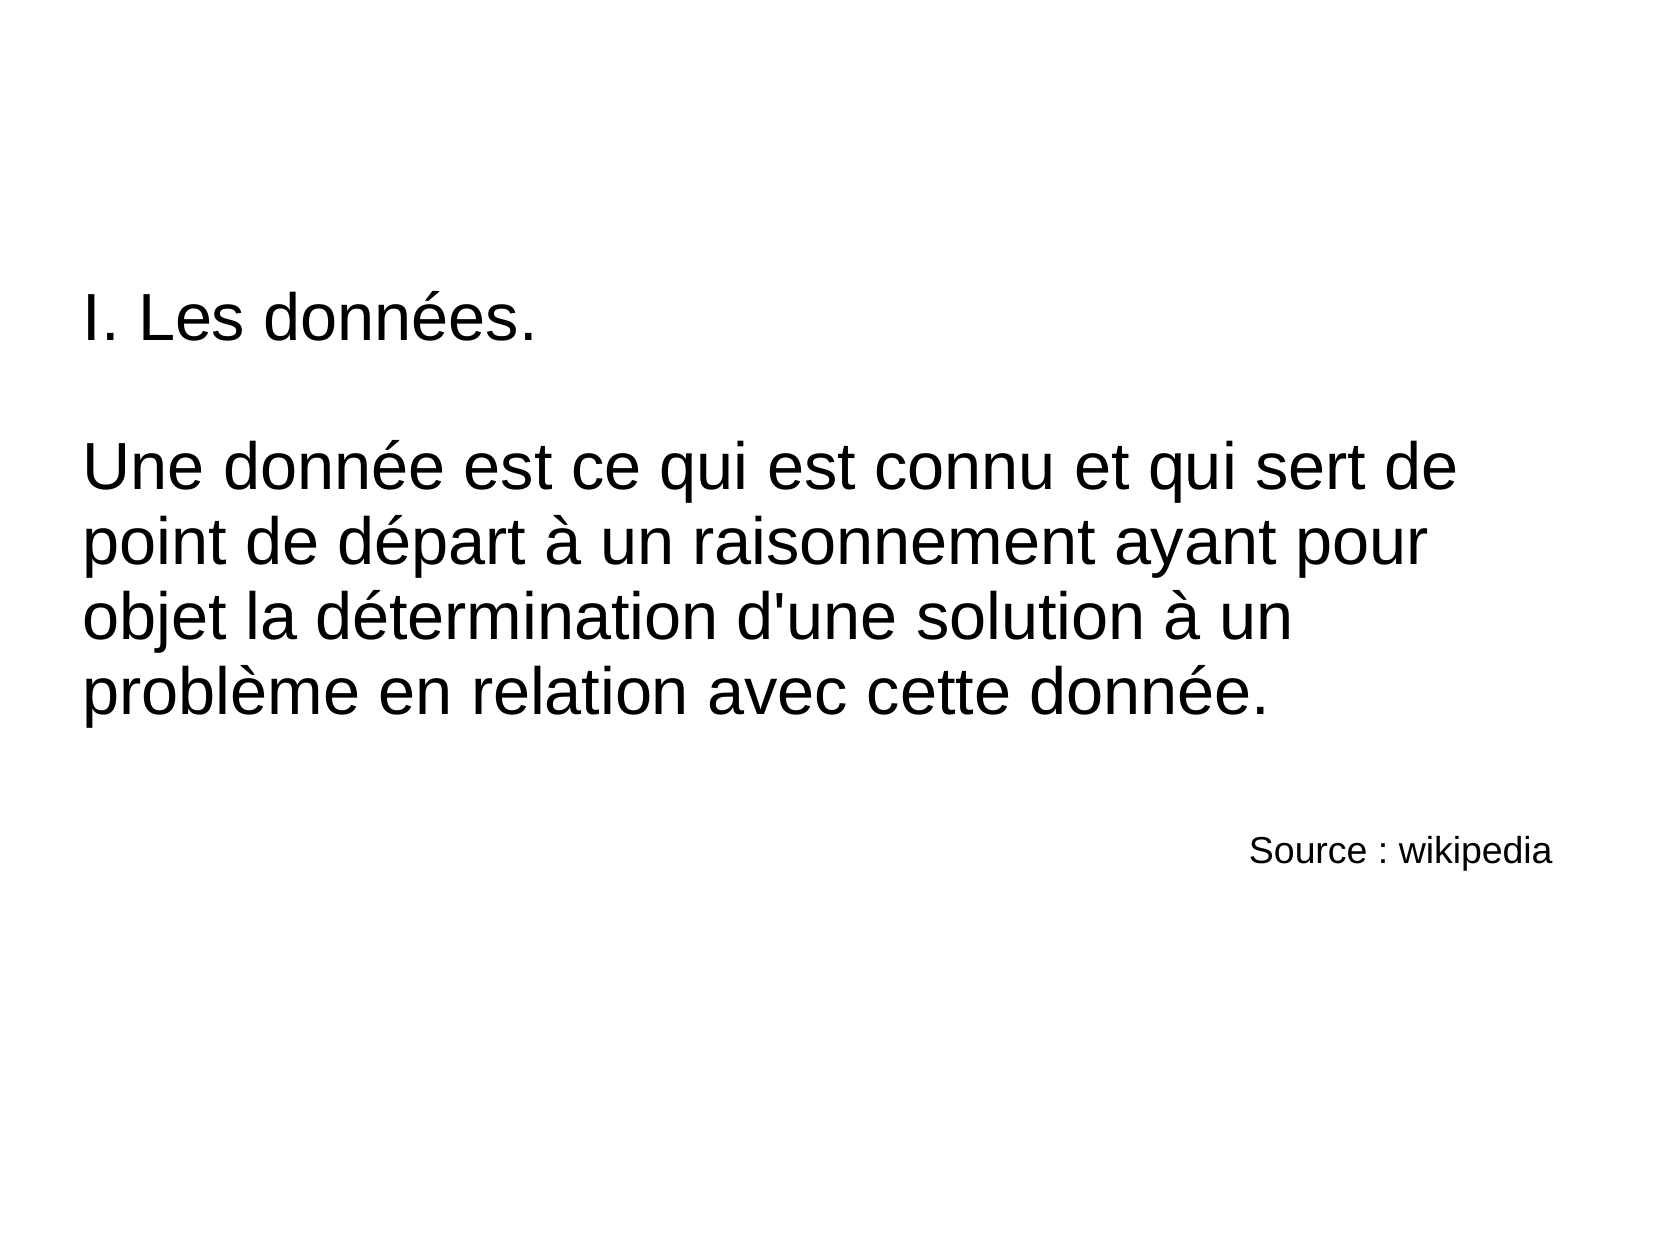

# I. Les données.
Une donnée est ce qui est connu et qui sert de point de départ à un raisonnement ayant pour objet la détermination d'une solution à un problème en relation avec cette donnée.
Source : wikipedia